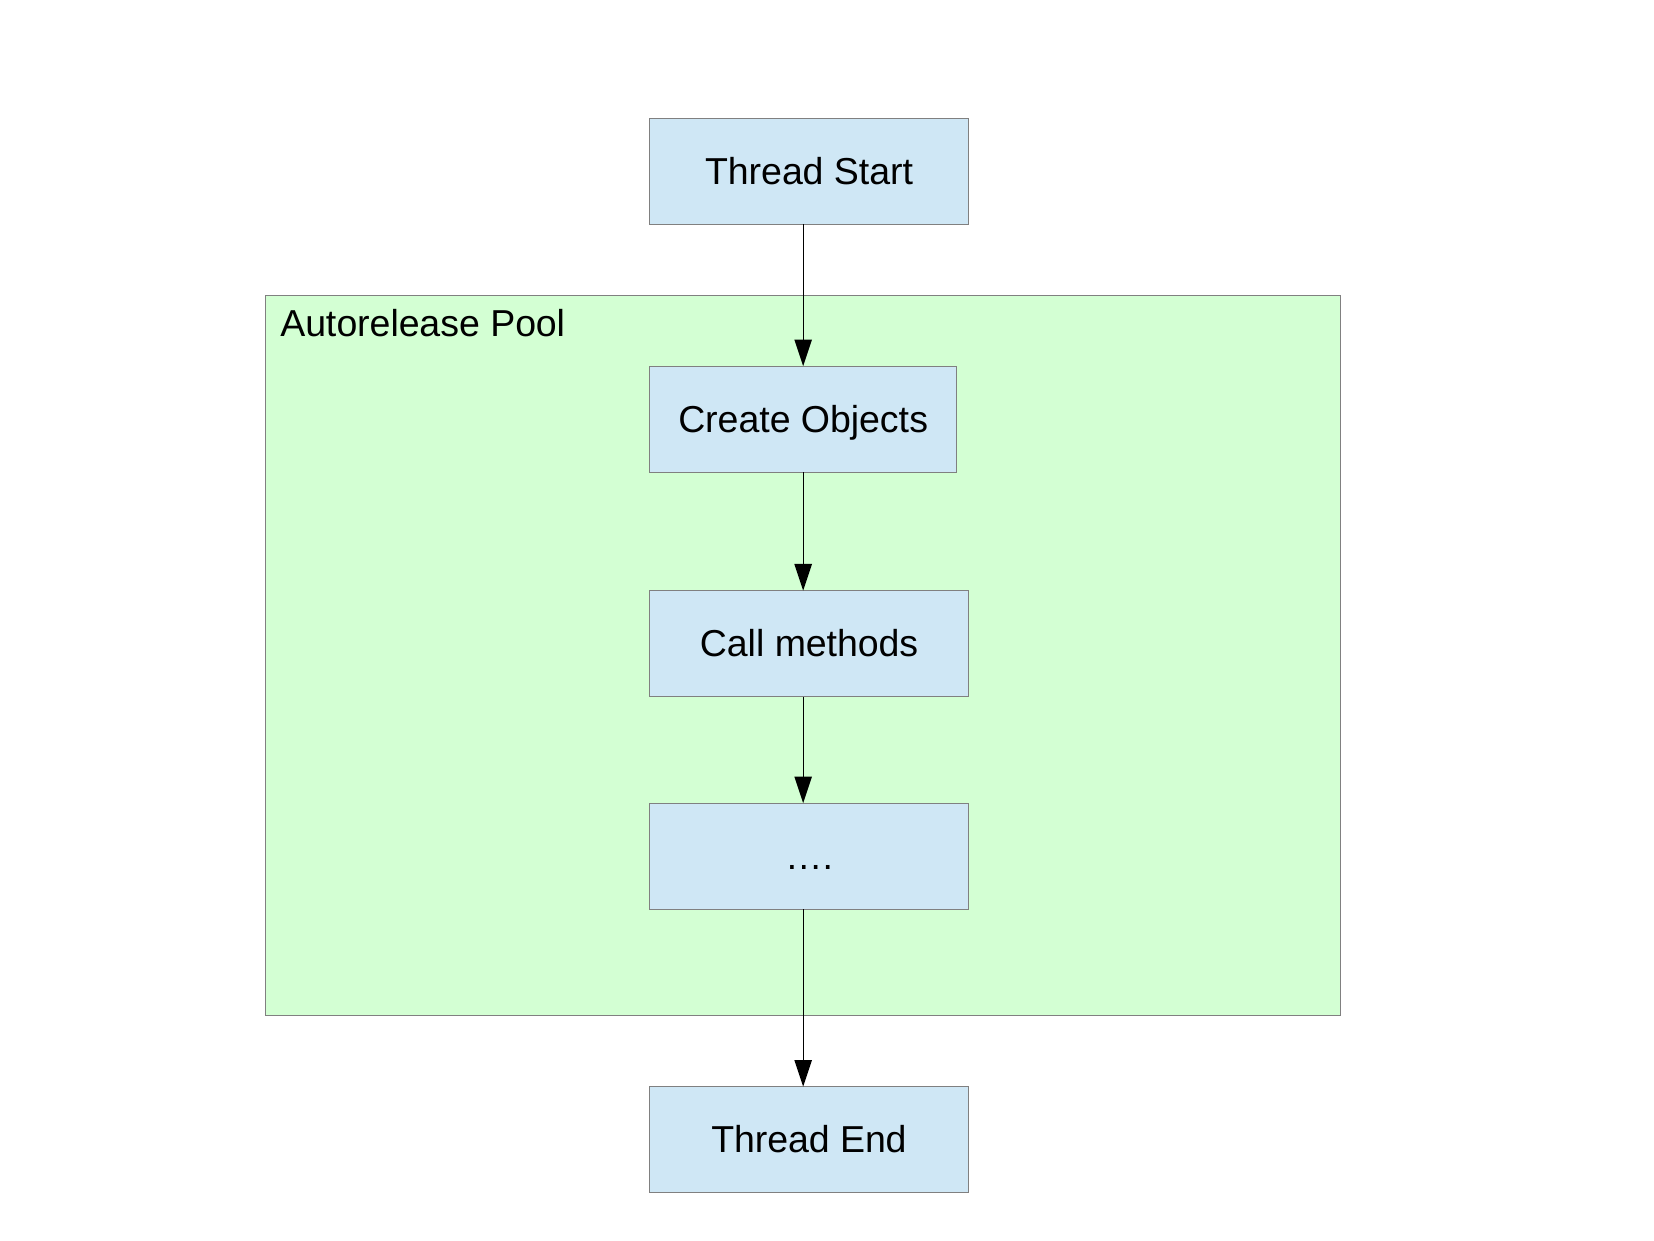

Thread Start
Autorelease Pool
Create Objects
Call methods
….
Thread End